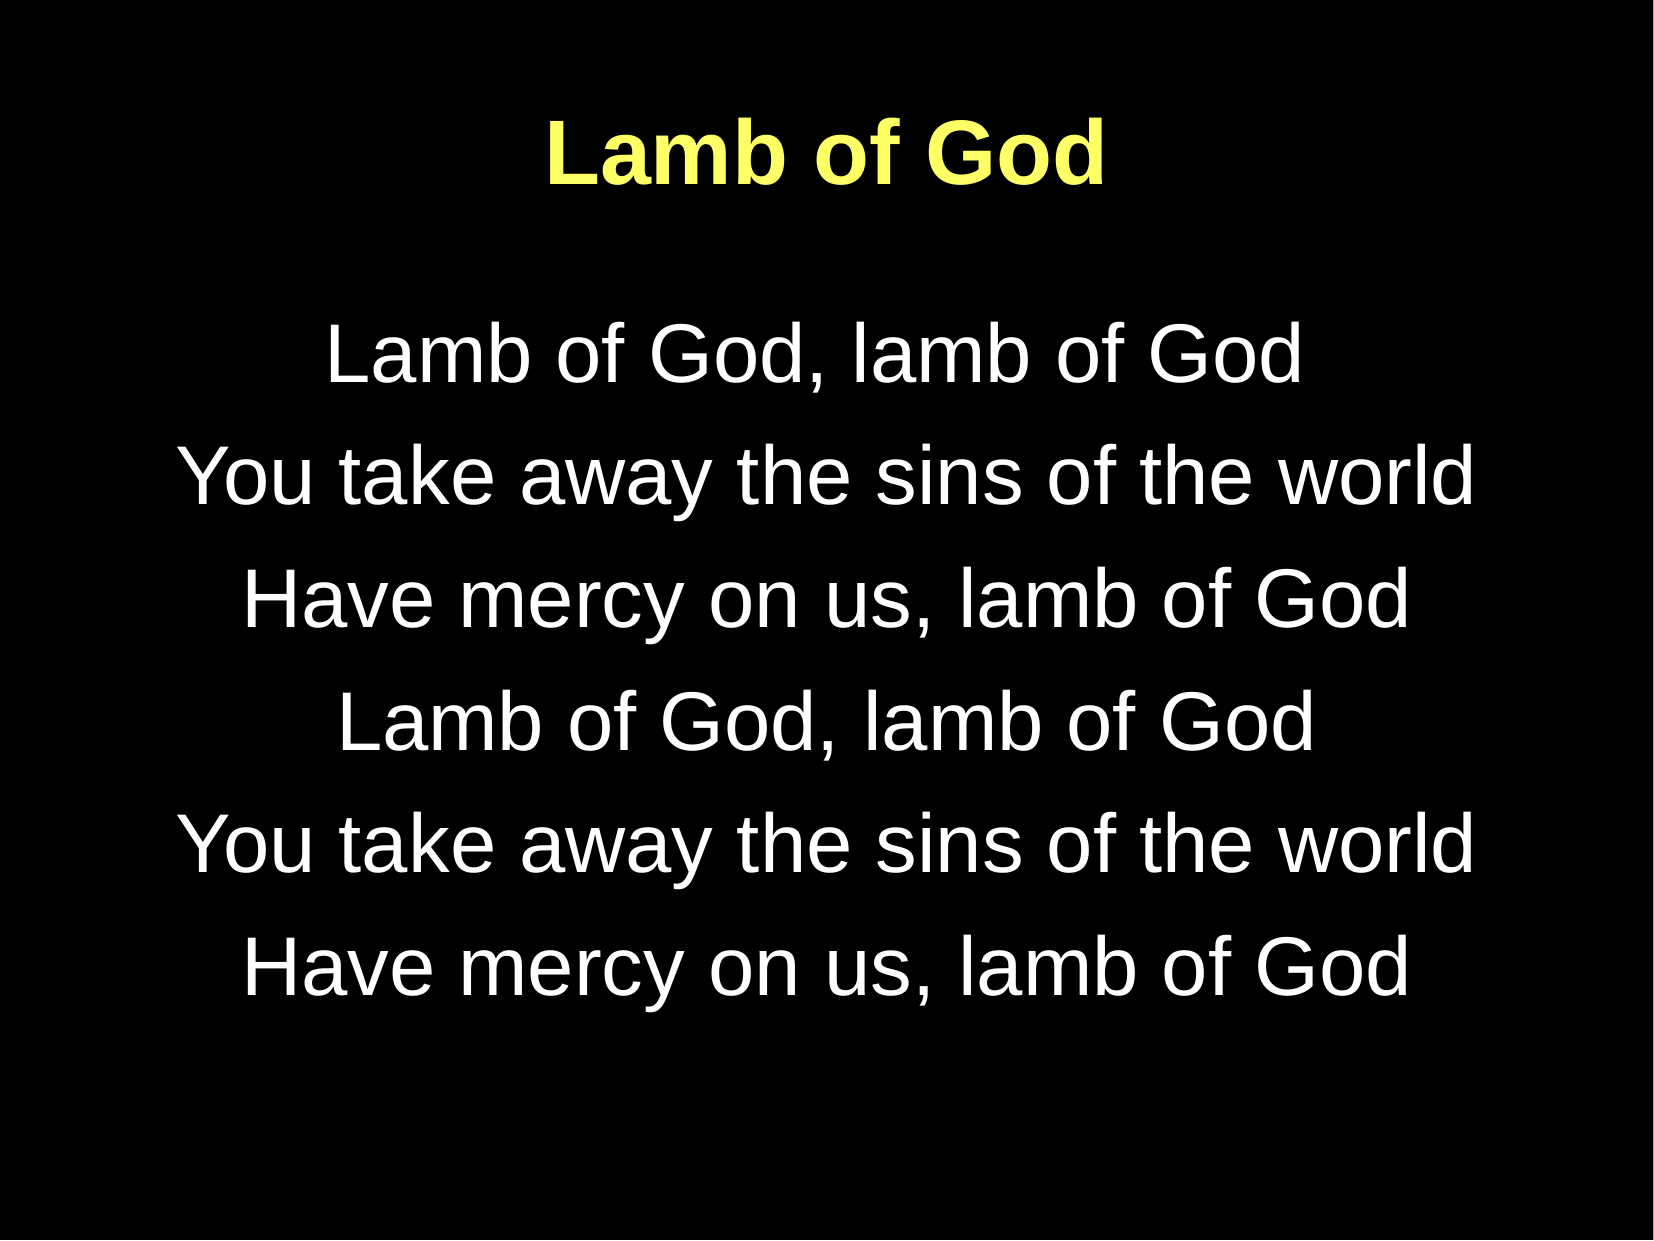

# Lamb of God
Lamb of God, lamb of God
You take away the sins of the world
Have mercy on us, lamb of God
Lamb of God, lamb of God
You take away the sins of the world
Have mercy on us, lamb of God